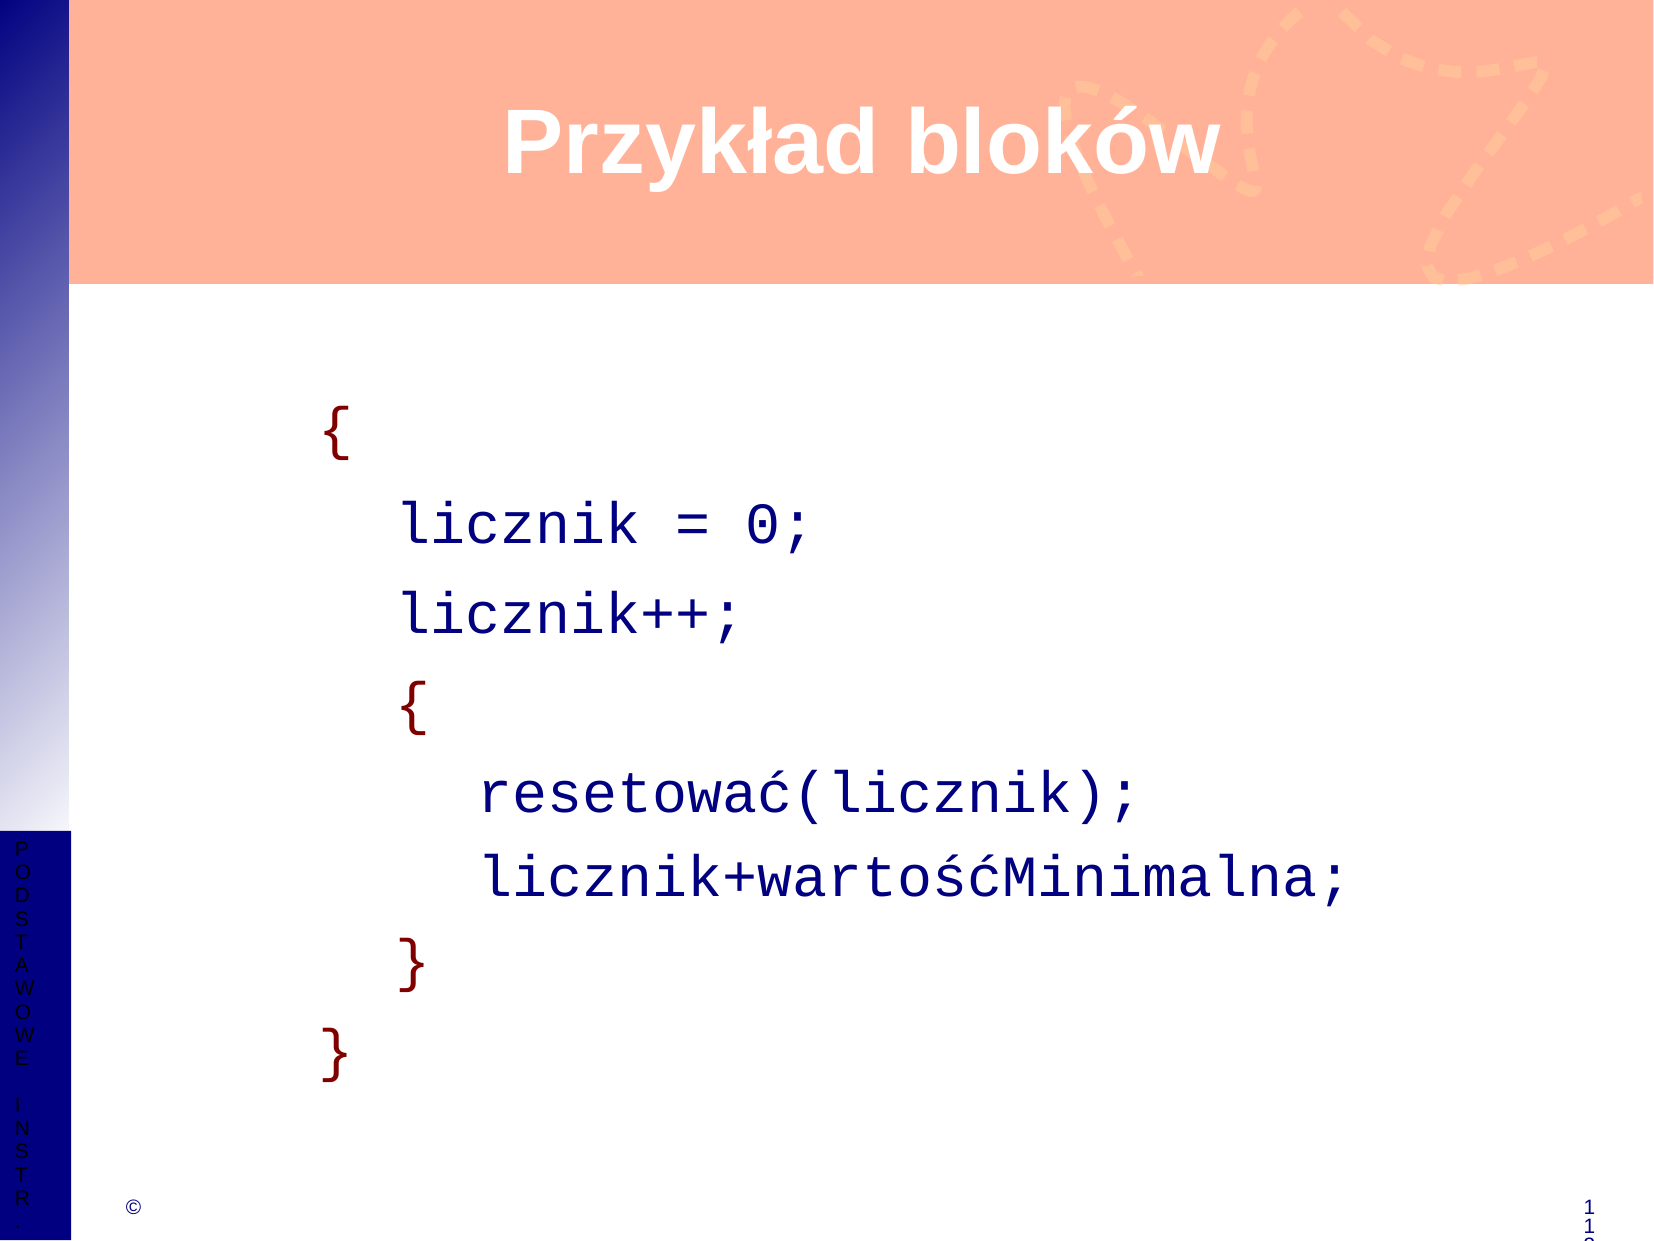

# Przykład bloków
{
licznik = 0;
licznik++;
{
resetować(licznik);
licznik+wartośćMinimalna;
}
}
P
O
D
S
T
A
W
O
W
E
I
N
S
T
R
.